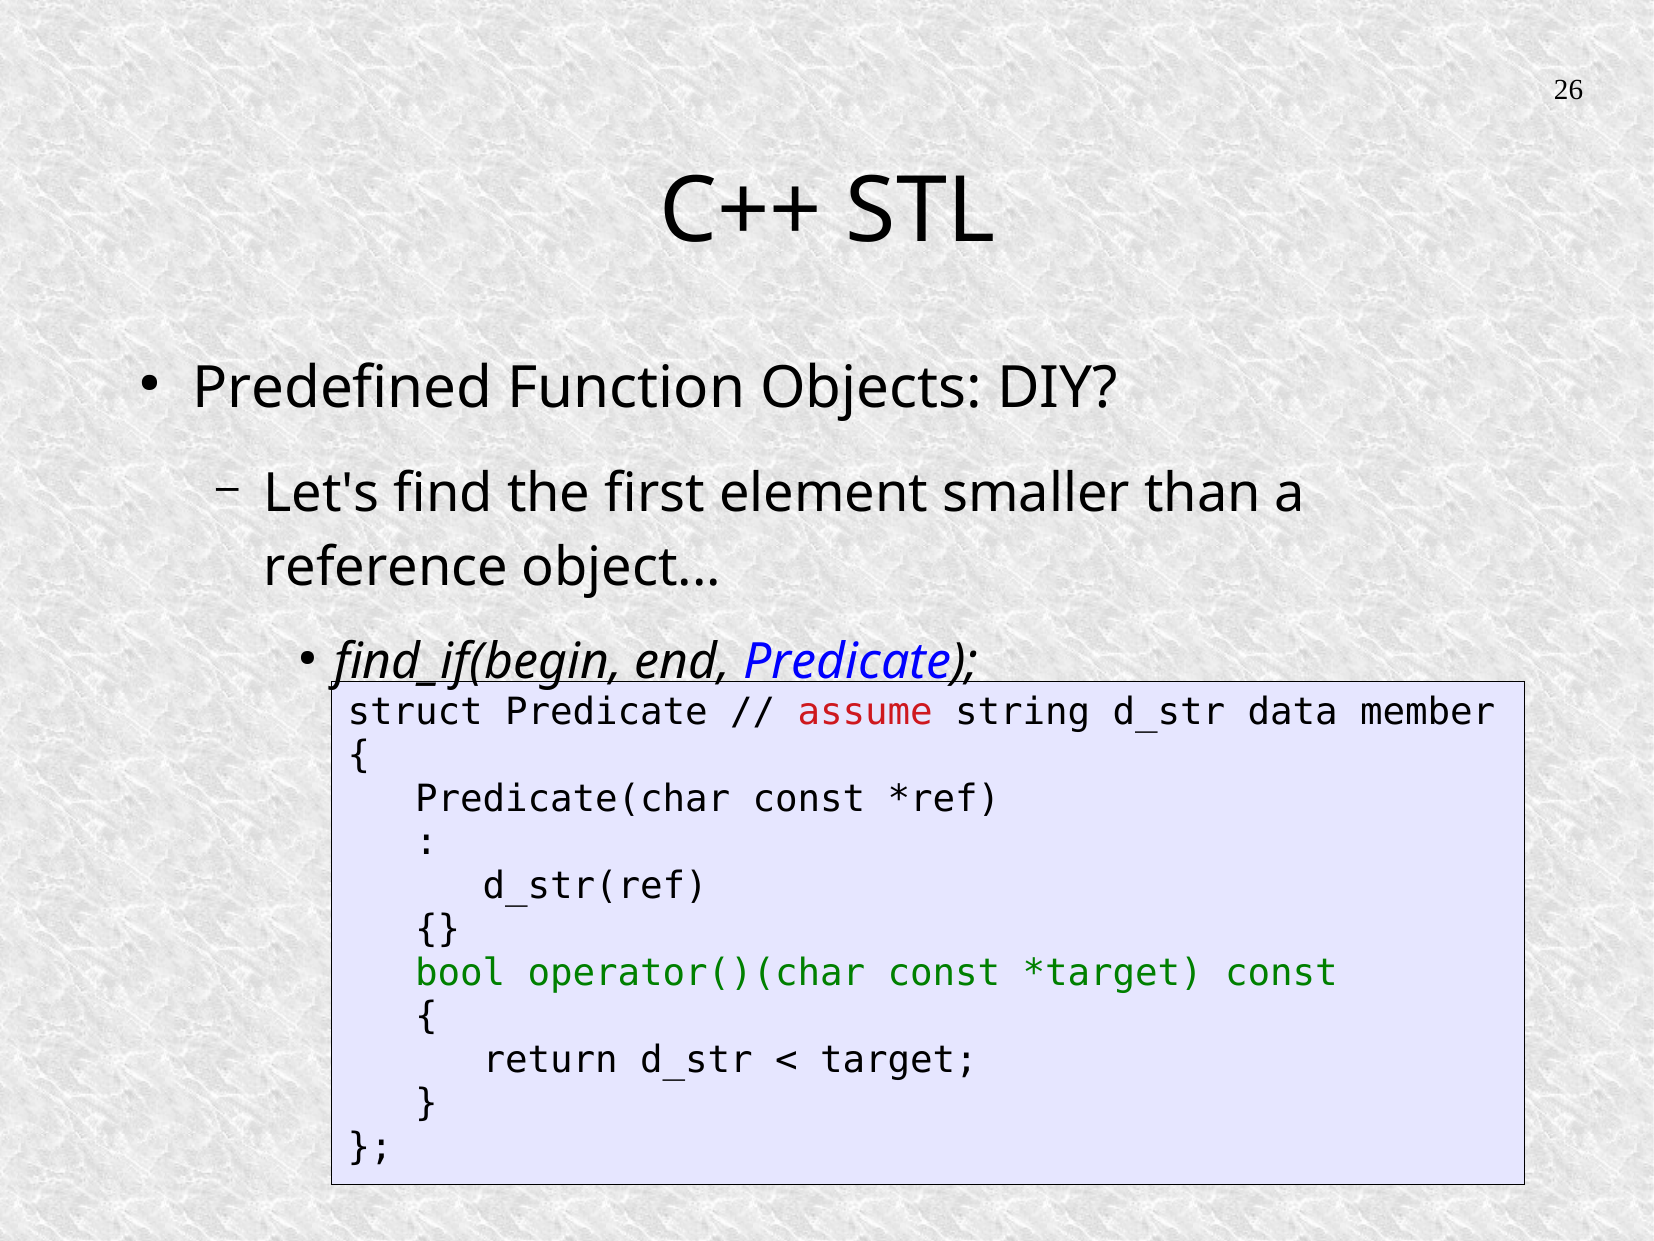

26
# C++ STL
Predefined Function Objects: DIY?
Let's find the first element smaller than a reference object...
find_if(begin, end, Predicate);
struct Predicate // assume string d_str data member
{
 Predicate(char const *ref)
 :
 d_str(ref)
 {}
 bool operator()(char const *target) const
 {
 return d_str < target;
 }
};